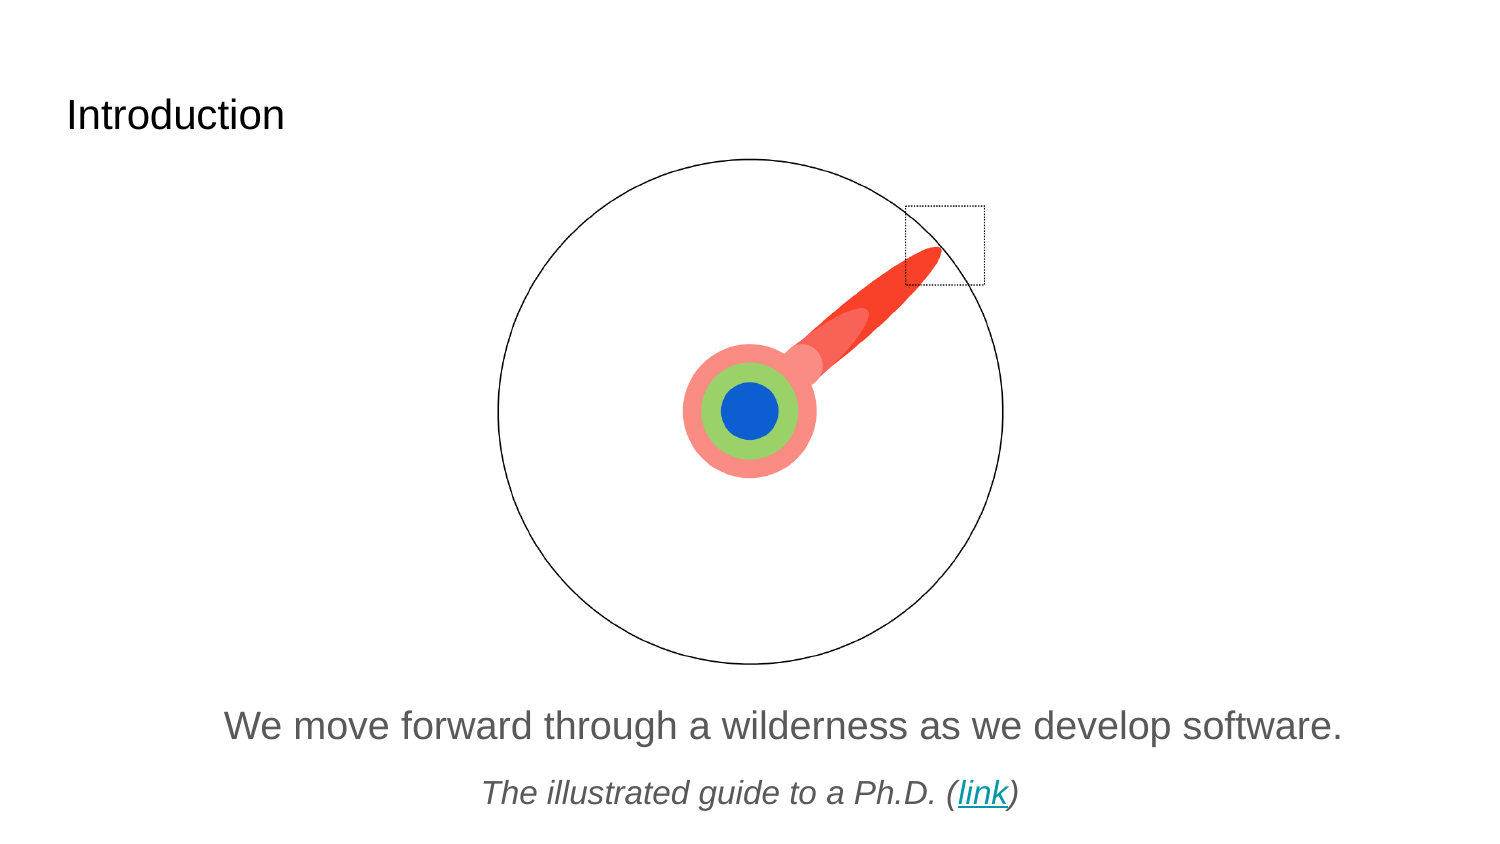

Introduction
# We move forward through a wilderness as we develop software.
The illustrated guide to a Ph.D. (link)